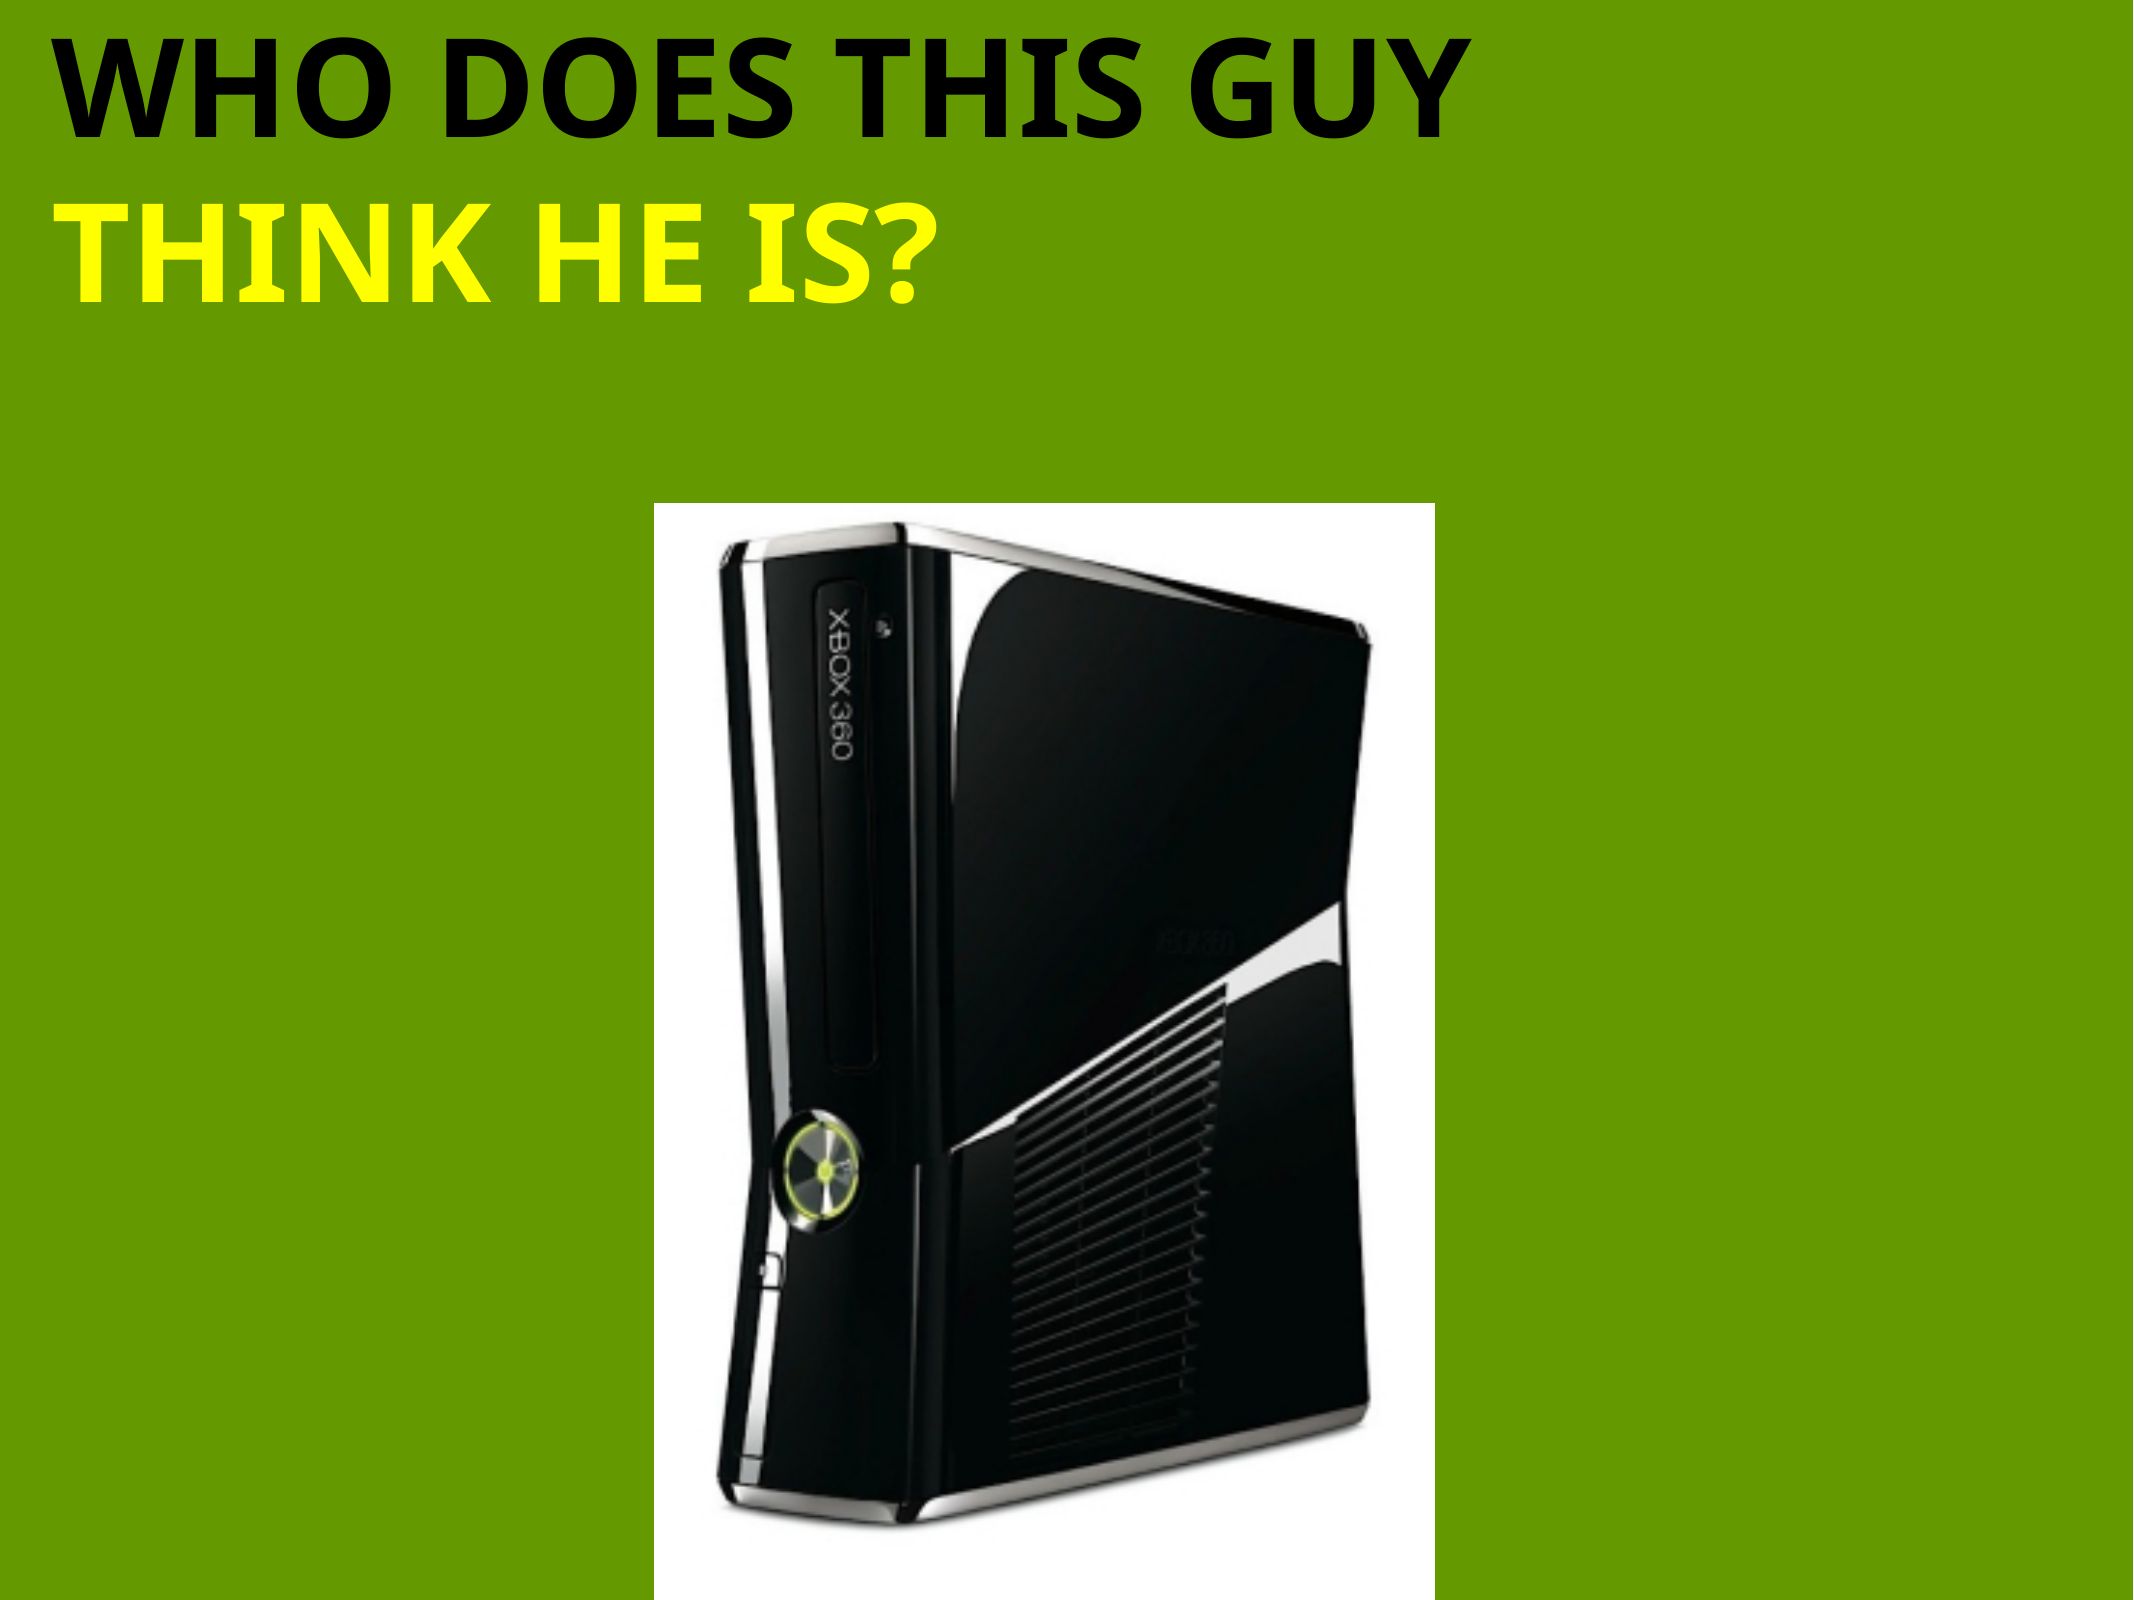

WHO DOES THIS GUY
THINK HE IS?